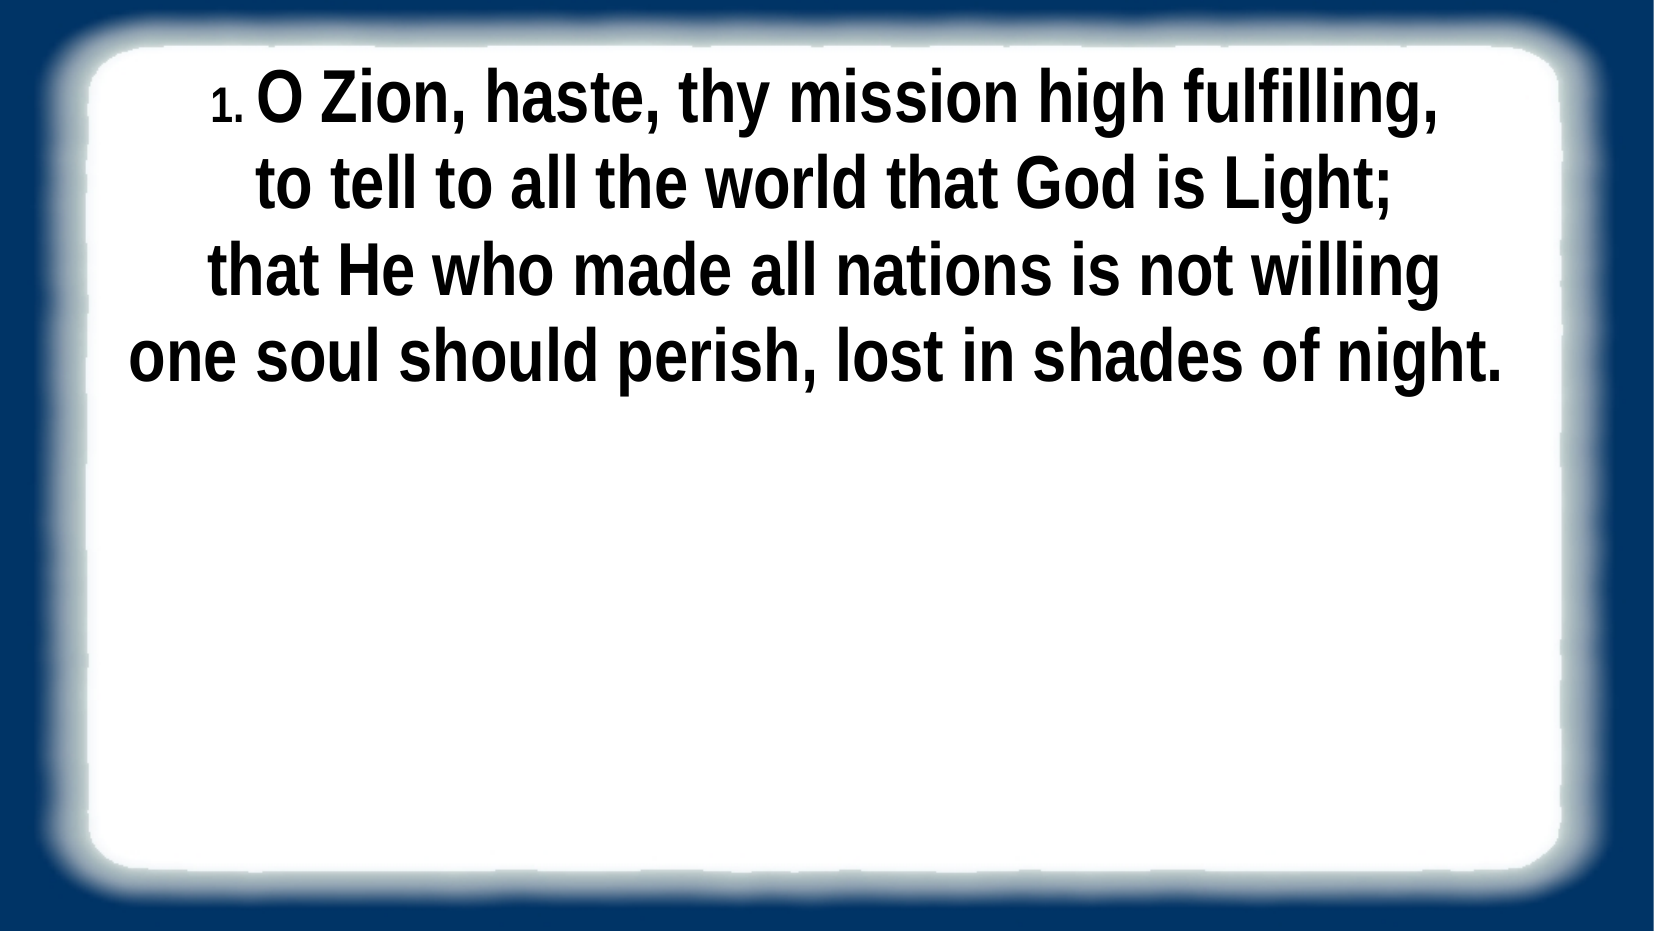

1. O Zion, haste, thy mission high fulfilling,
to tell to all the world that God is Light;
that He who made all nations is not willing
one soul should perish, lost in shades of night.